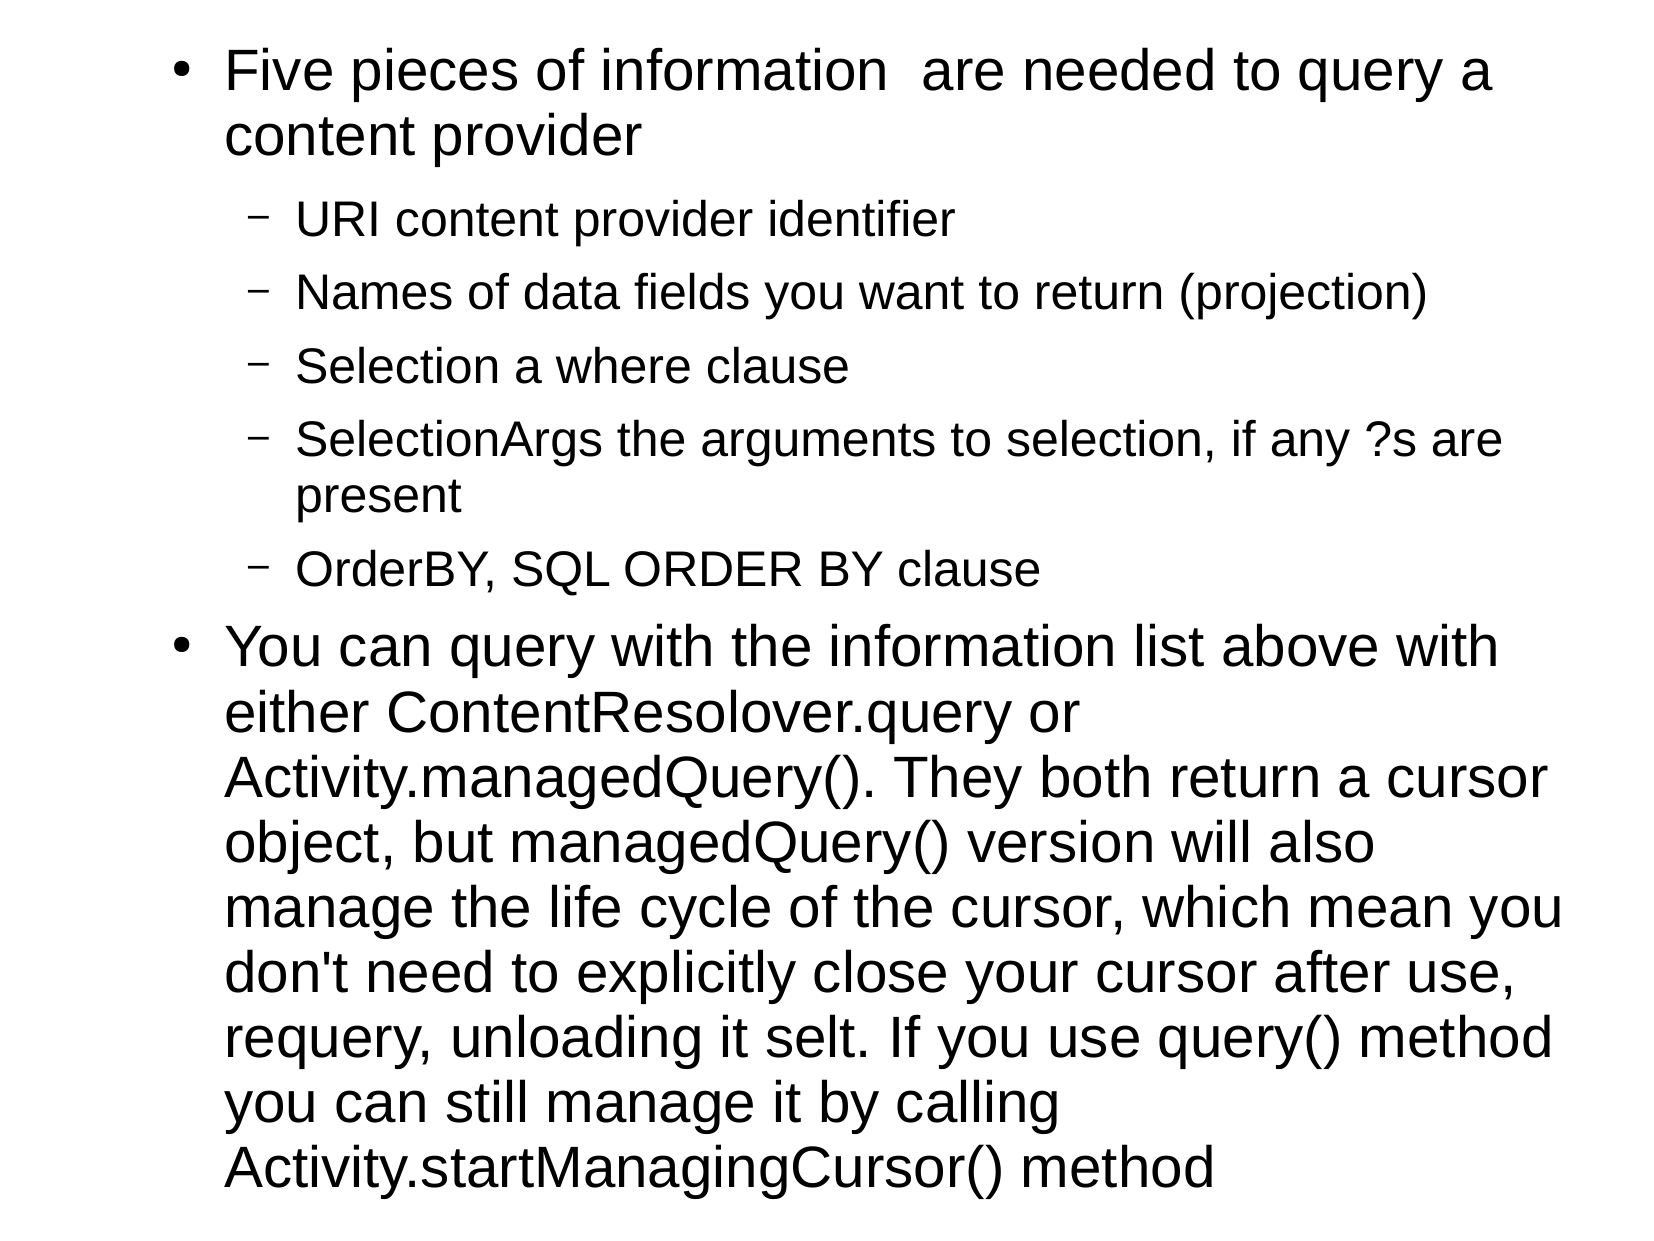

# Five pieces of information are needed to query a content provider
URI content provider identifier
Names of data fields you want to return (projection)
Selection a where clause
SelectionArgs the arguments to selection, if any ?s are present
OrderBY, SQL ORDER BY clause
You can query with the information list above with either ContentResolover.query or Activity.managedQuery(). They both return a cursor object, but managedQuery() version will also manage the life cycle of the cursor, which mean you don't need to explicitly close your cursor after use, requery, unloading it selt. If you use query() method you can still manage it by calling Activity.startManagingCursor() method